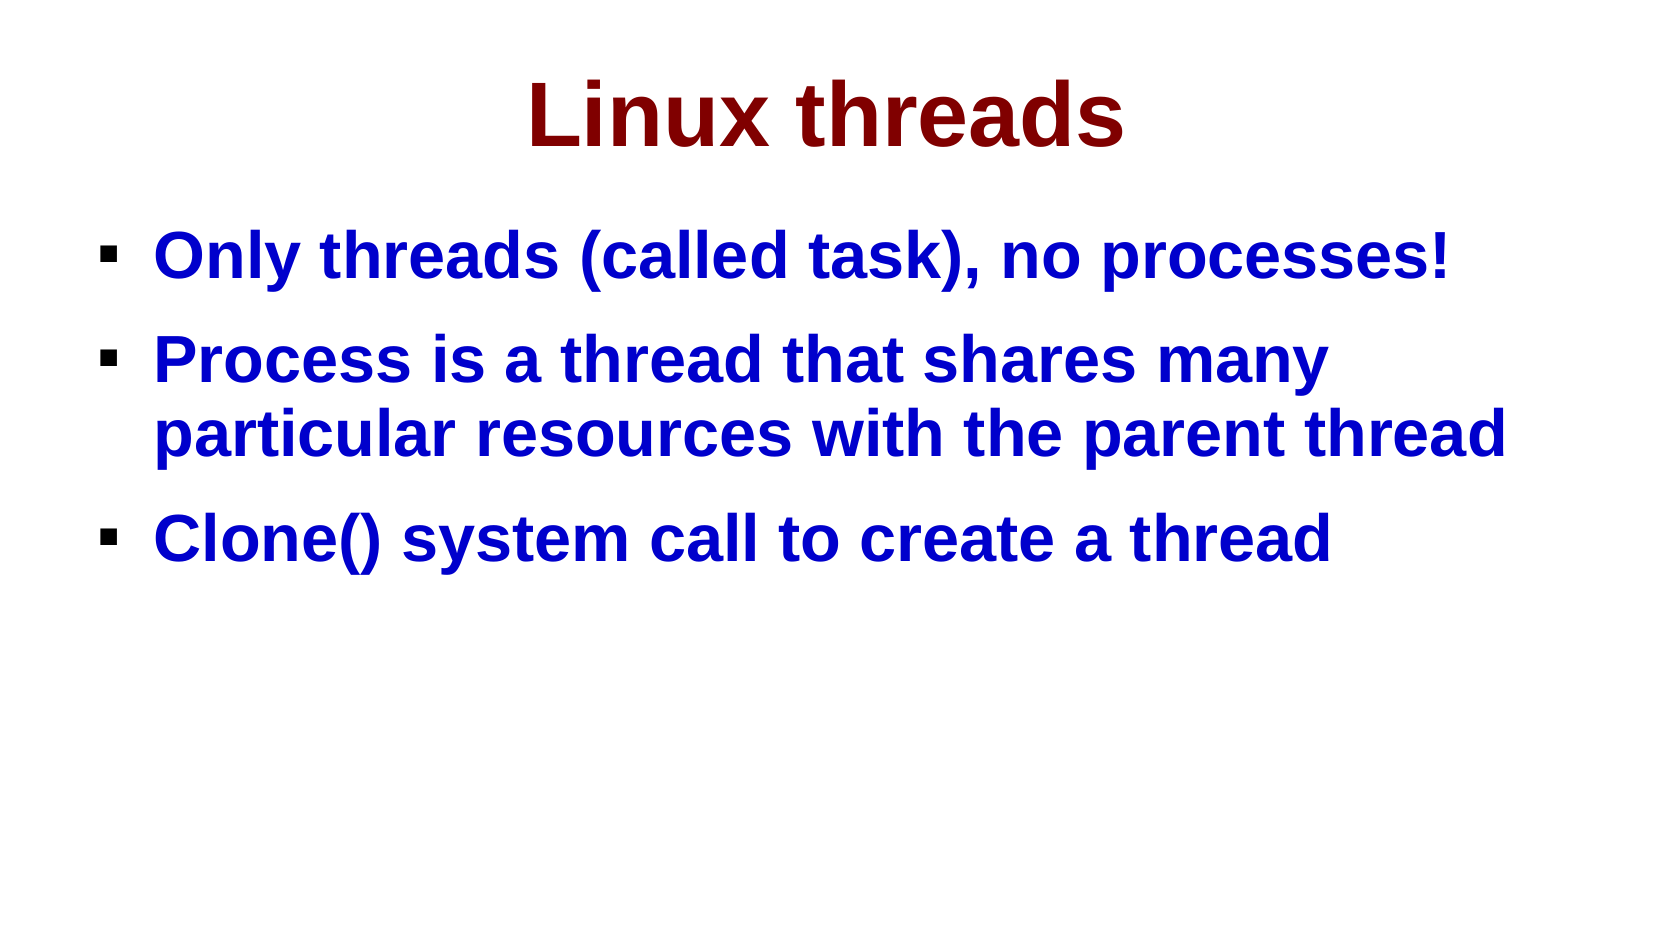

# Linux threads
Only threads (called task), no processes!
Process is a thread that shares many particular resources with the parent thread
Clone() system call to create a thread